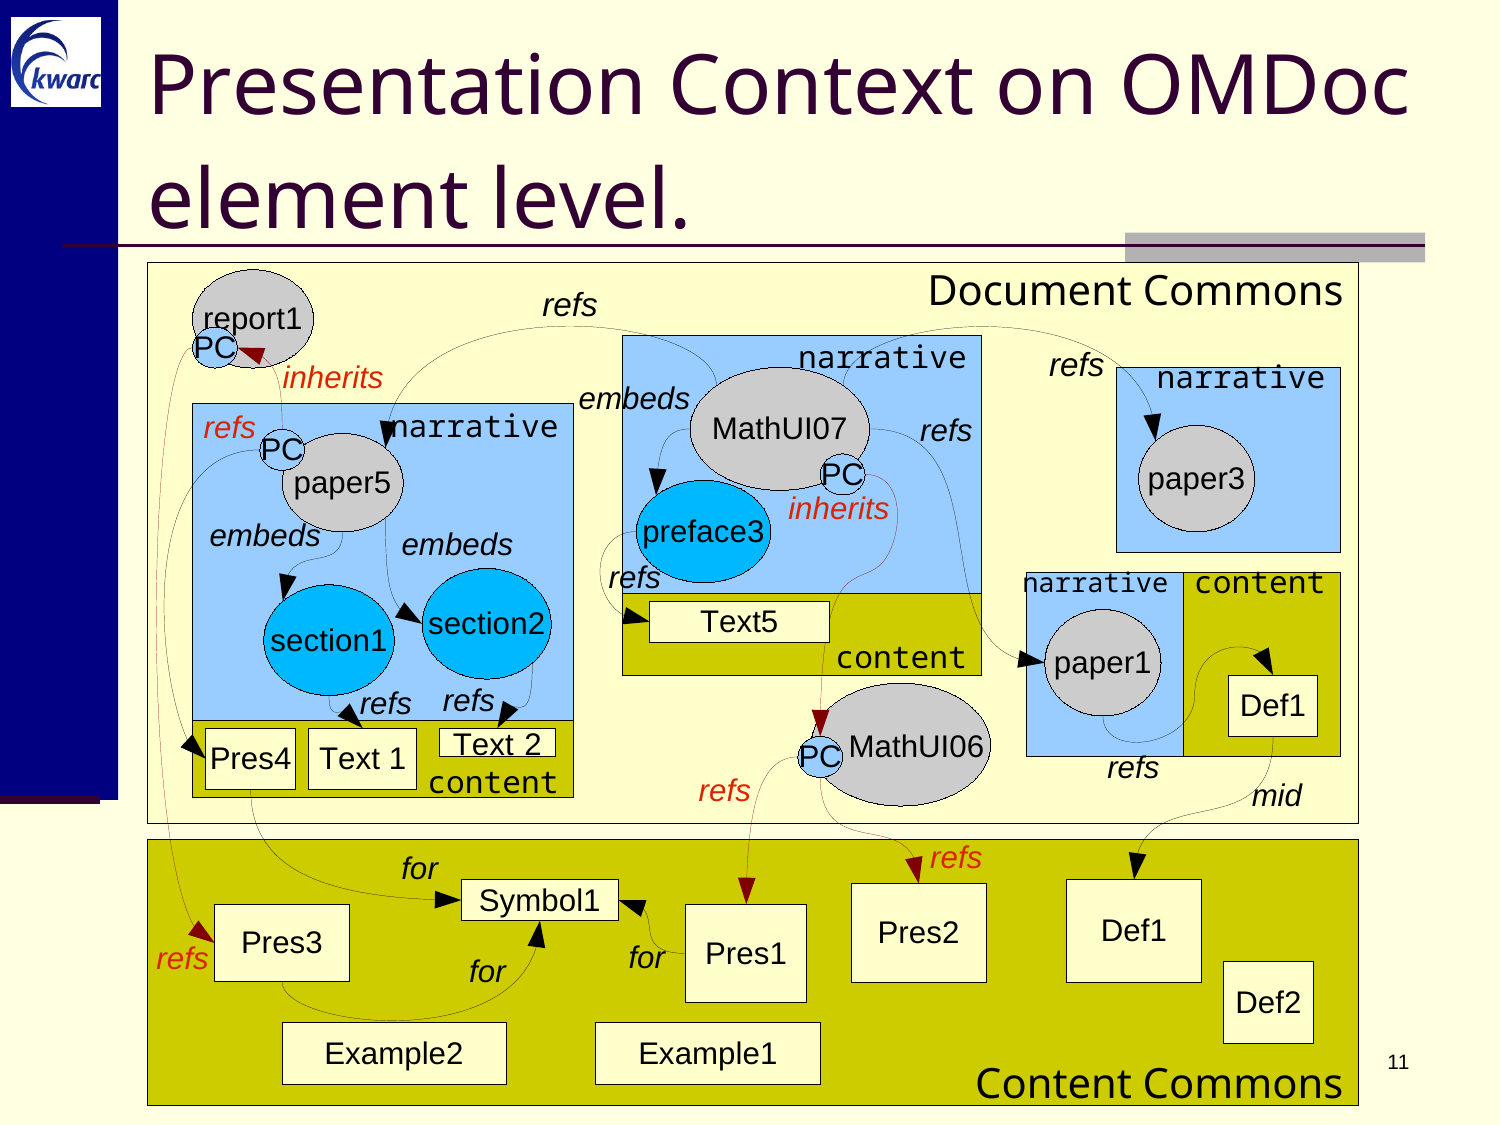

# Presentation Context on OMDoc element level.
				Document Commons
report1
refs
PC
narrative
refs
inherits
MathUI07
narrative
embeds
refs
 narrative
refs
paper3
PC
paper5
PC
preface3
inherits
embeds
embeds
refs
section2
narrative
content
section1
content
Text5
paper1
Def1
refs
refs
 MathUI06
content
Pres4
Text 1
Text 2
PC
refs
refs
mid
refs
				Content Commons
for
Symbol1
Def1
Pres2
Pres3
Pres1
for
refs
for
Def2
Example2
Example1
11